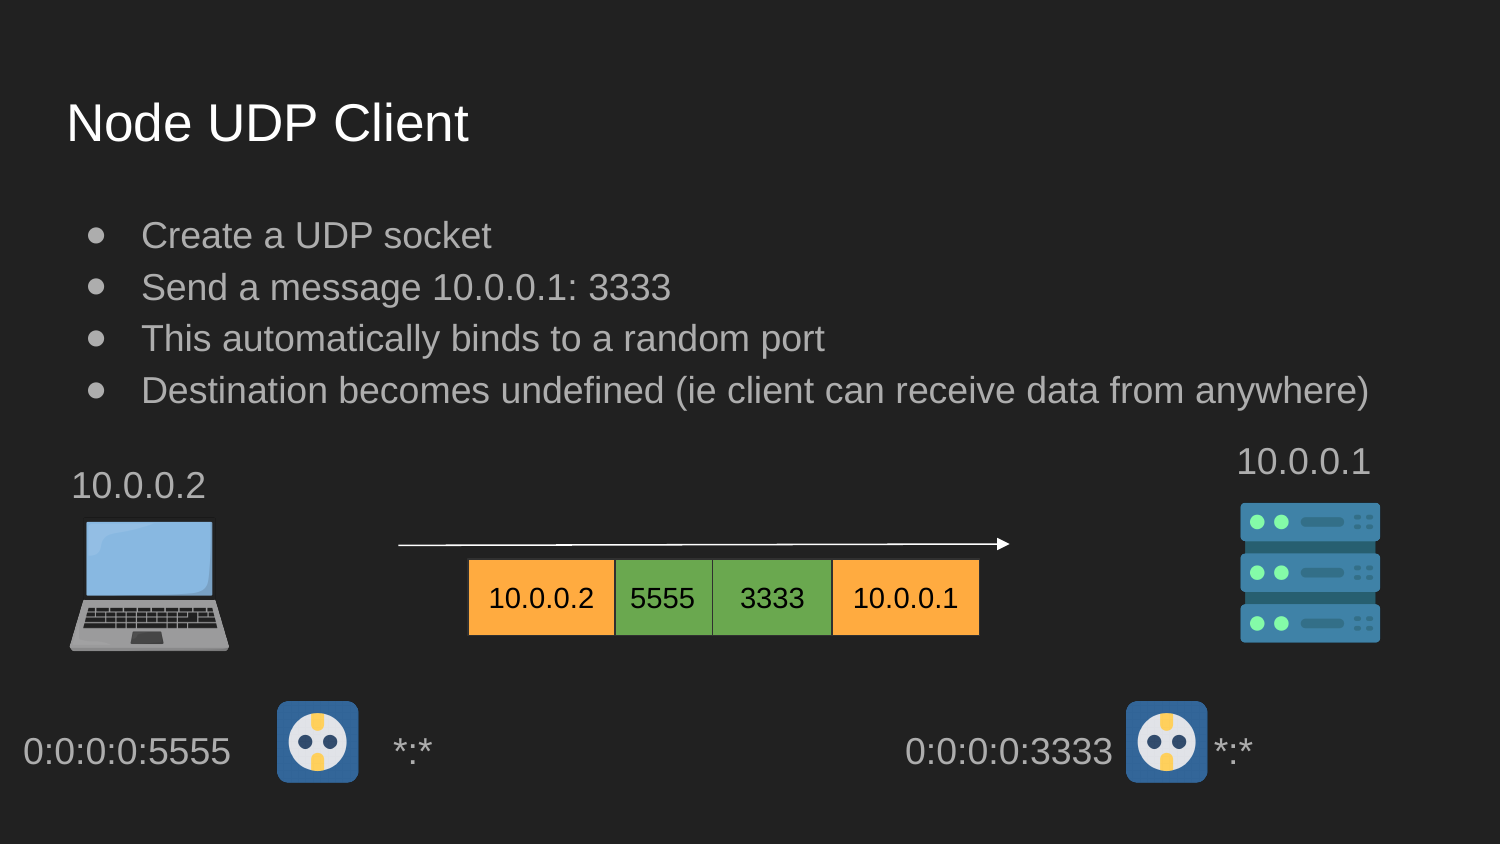

# Node UDP Client
Create a UDP socket
Send a message 10.0.0.1: 3333
This automatically binds to a random port
Destination becomes undefined (ie client can receive data from anywhere)
10.0.0.1
10.0.0.2
10.0.0.2
5555
3333
10.0.0.1
0:0:0:0:5555
*:*
0:0:0:0:3333
*:*